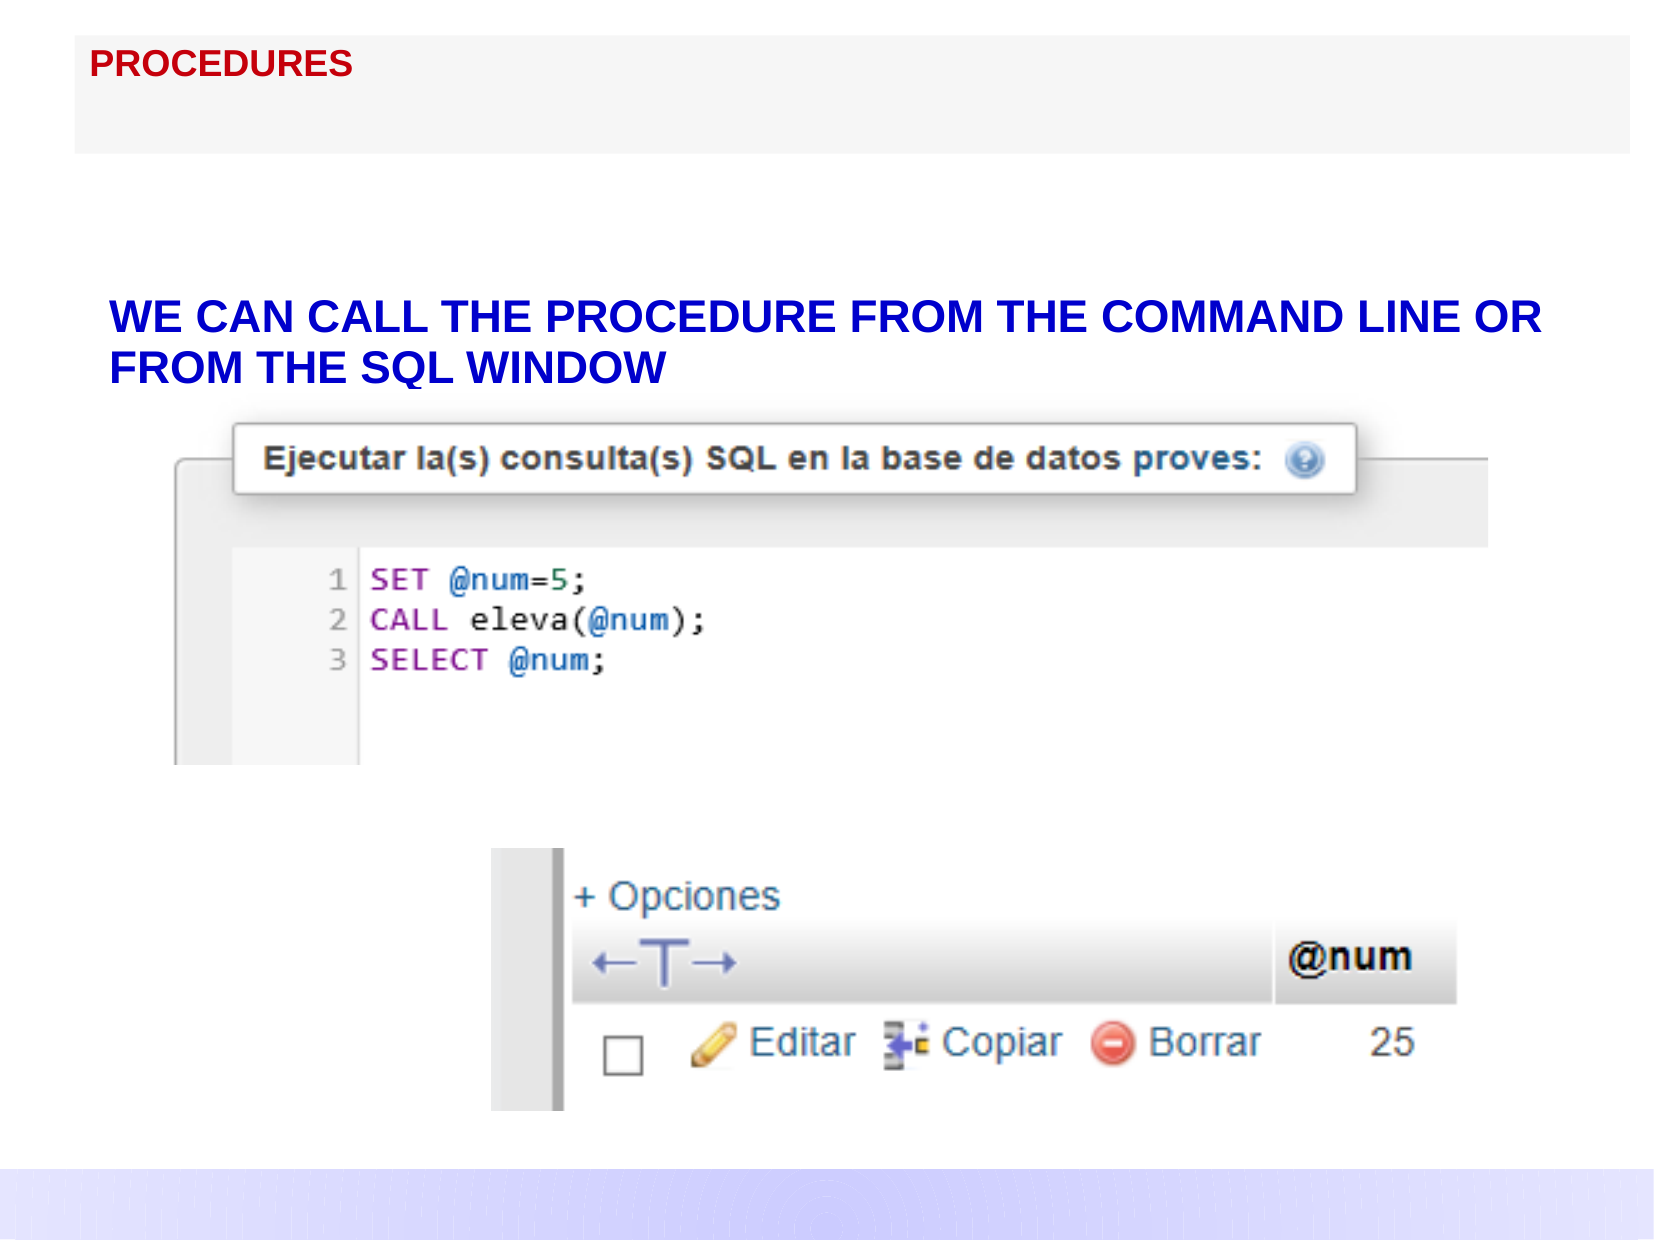

PROCEDURES
WE CAN CALL THE PROCEDURE FROM THE COMMAND LINE OR FROM THE SQL WINDOW